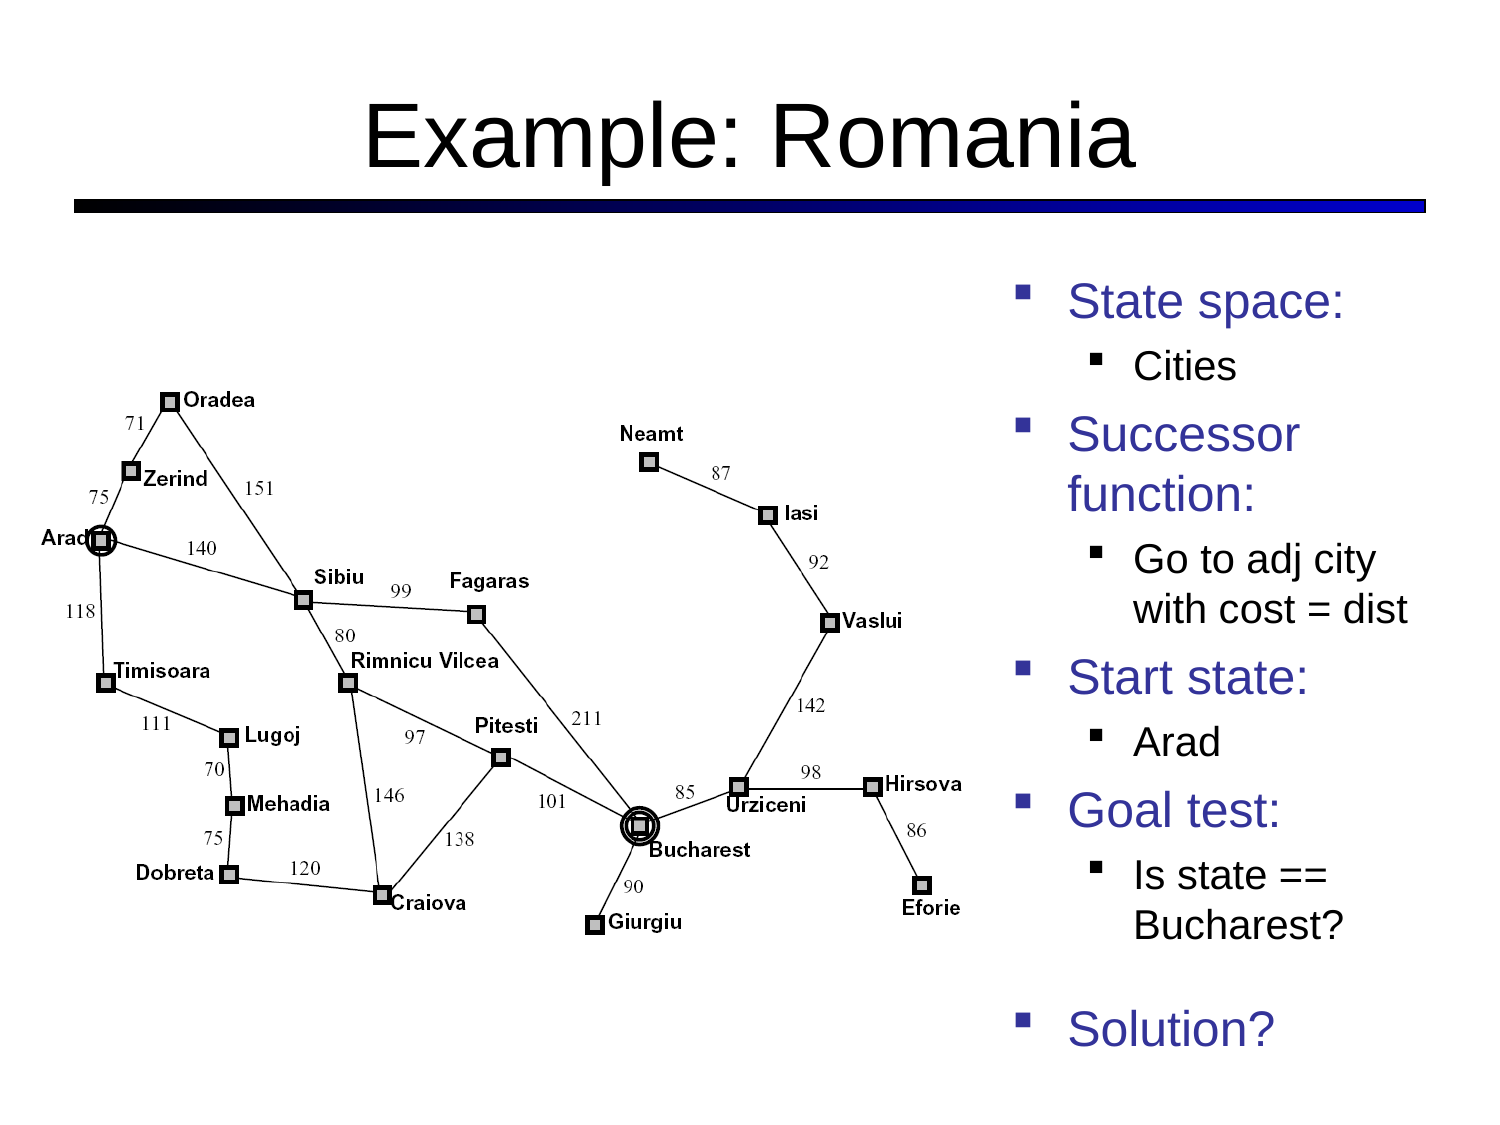

Example: Romania
State space:
Cities
Successor function:
Go to adj city with cost = dist
Start state:
Arad
Goal test:
Is state == Bucharest?
Solution?